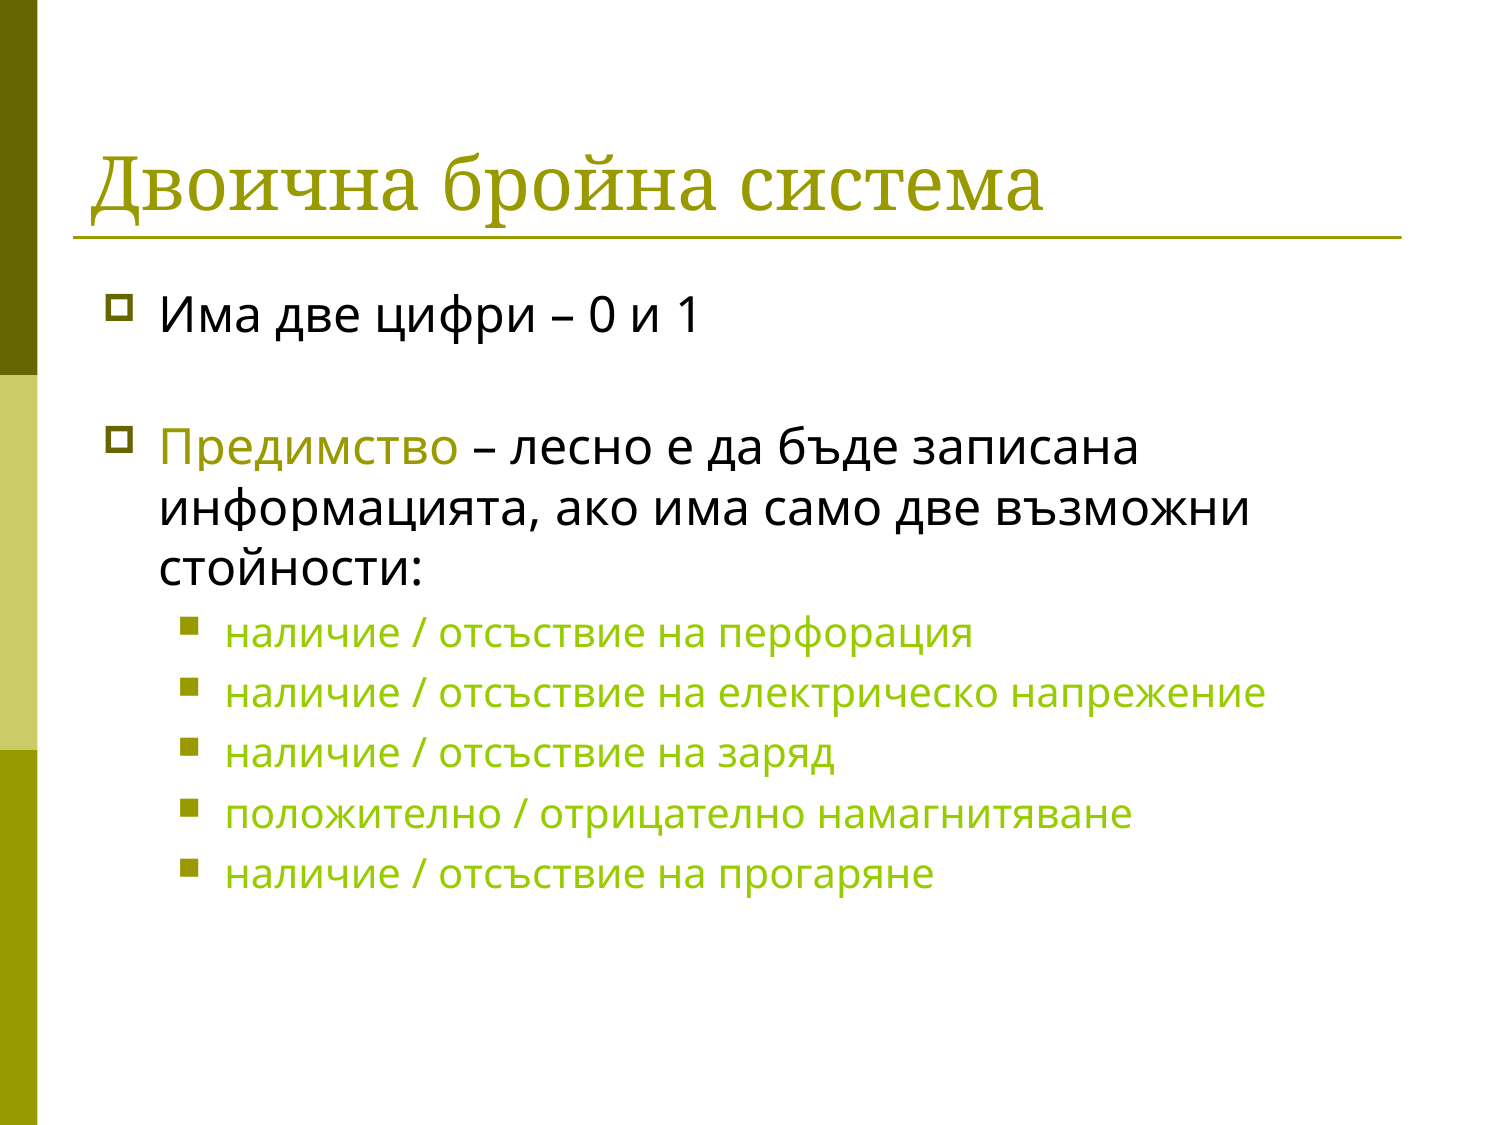

# Двоична бройна система
Има две цифри – 0 и 1
Предимство – лесно е да бъде записана информацията, ако има само две възможни стойности:
наличие / отсъствие на перфорация
наличие / отсъствие на електрическо напрежение
наличие / отсъствие на заряд
положително / отрицателно намагнитяване
наличие / отсъствие на прогаряне